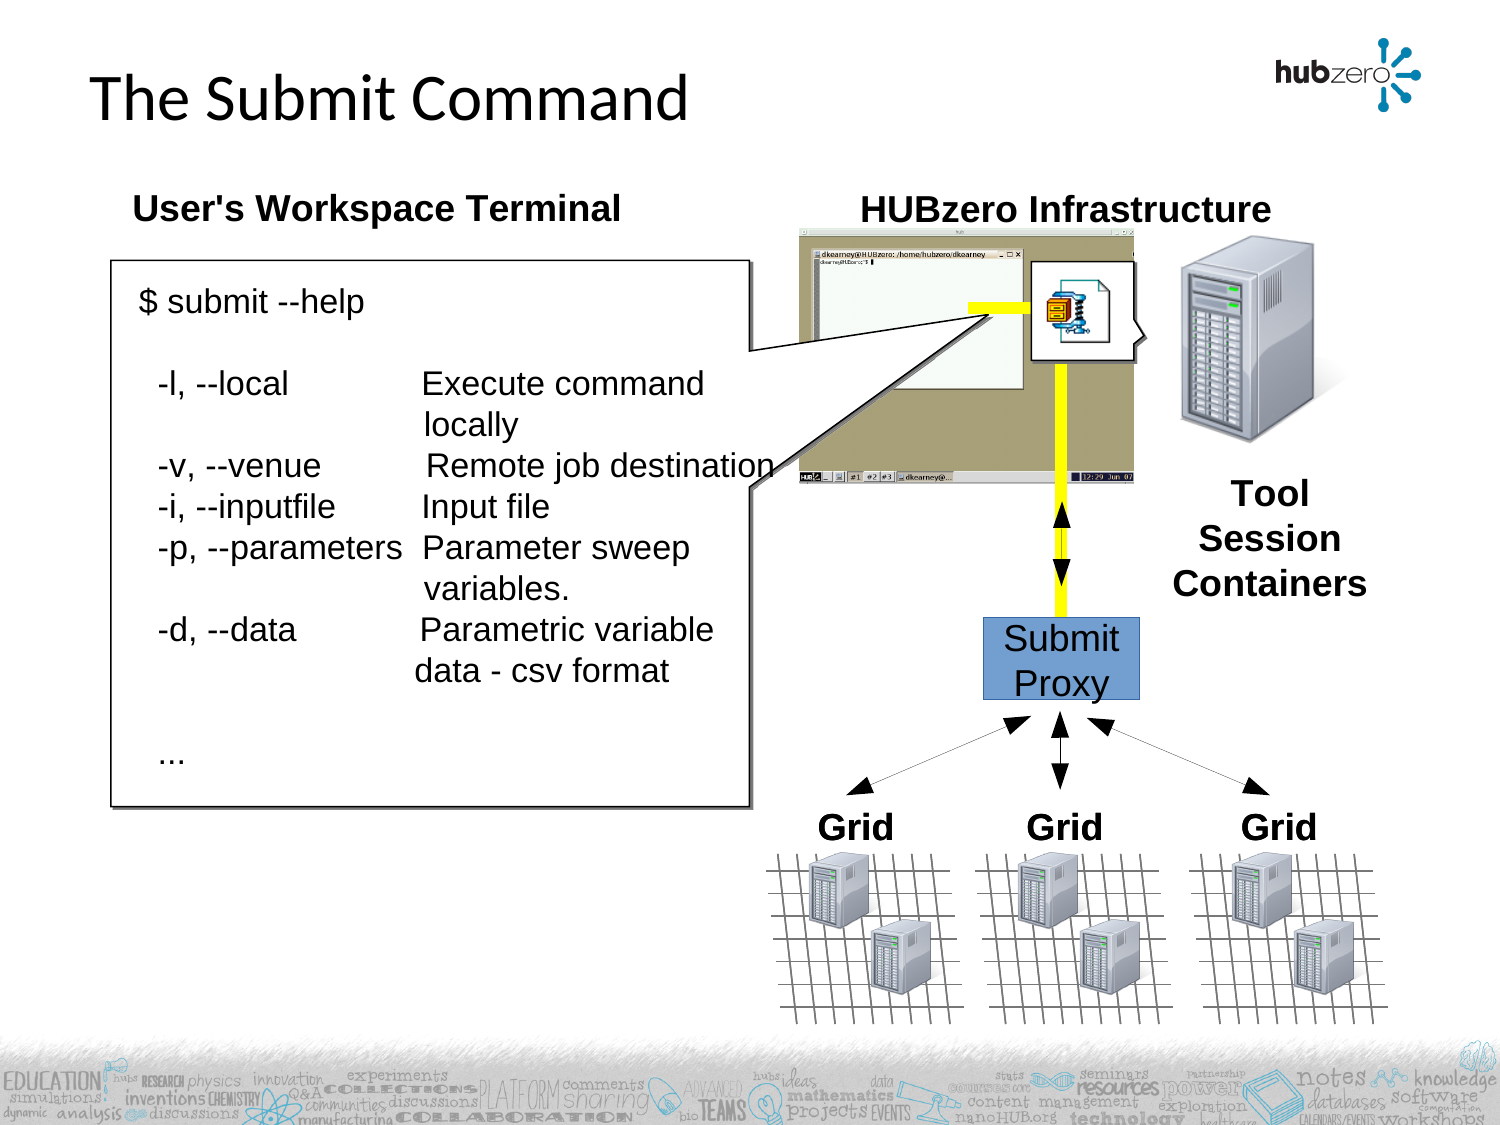

# The Submit Command
User's Workspace Terminal
HUBzero Infrastructure
$ submit --help
 -l, --local Execute command
 locally
 -v, --venue Remote job destination
 -i, --inputfile Input file
 -p, --parameters Parameter sweep
 variables.
 -d, --data Parametric variable
 data - csv format
 ...
Tool Session
Containers
Submit
Proxy
Grid
Grid
Grid
Grid
Grid
Grid